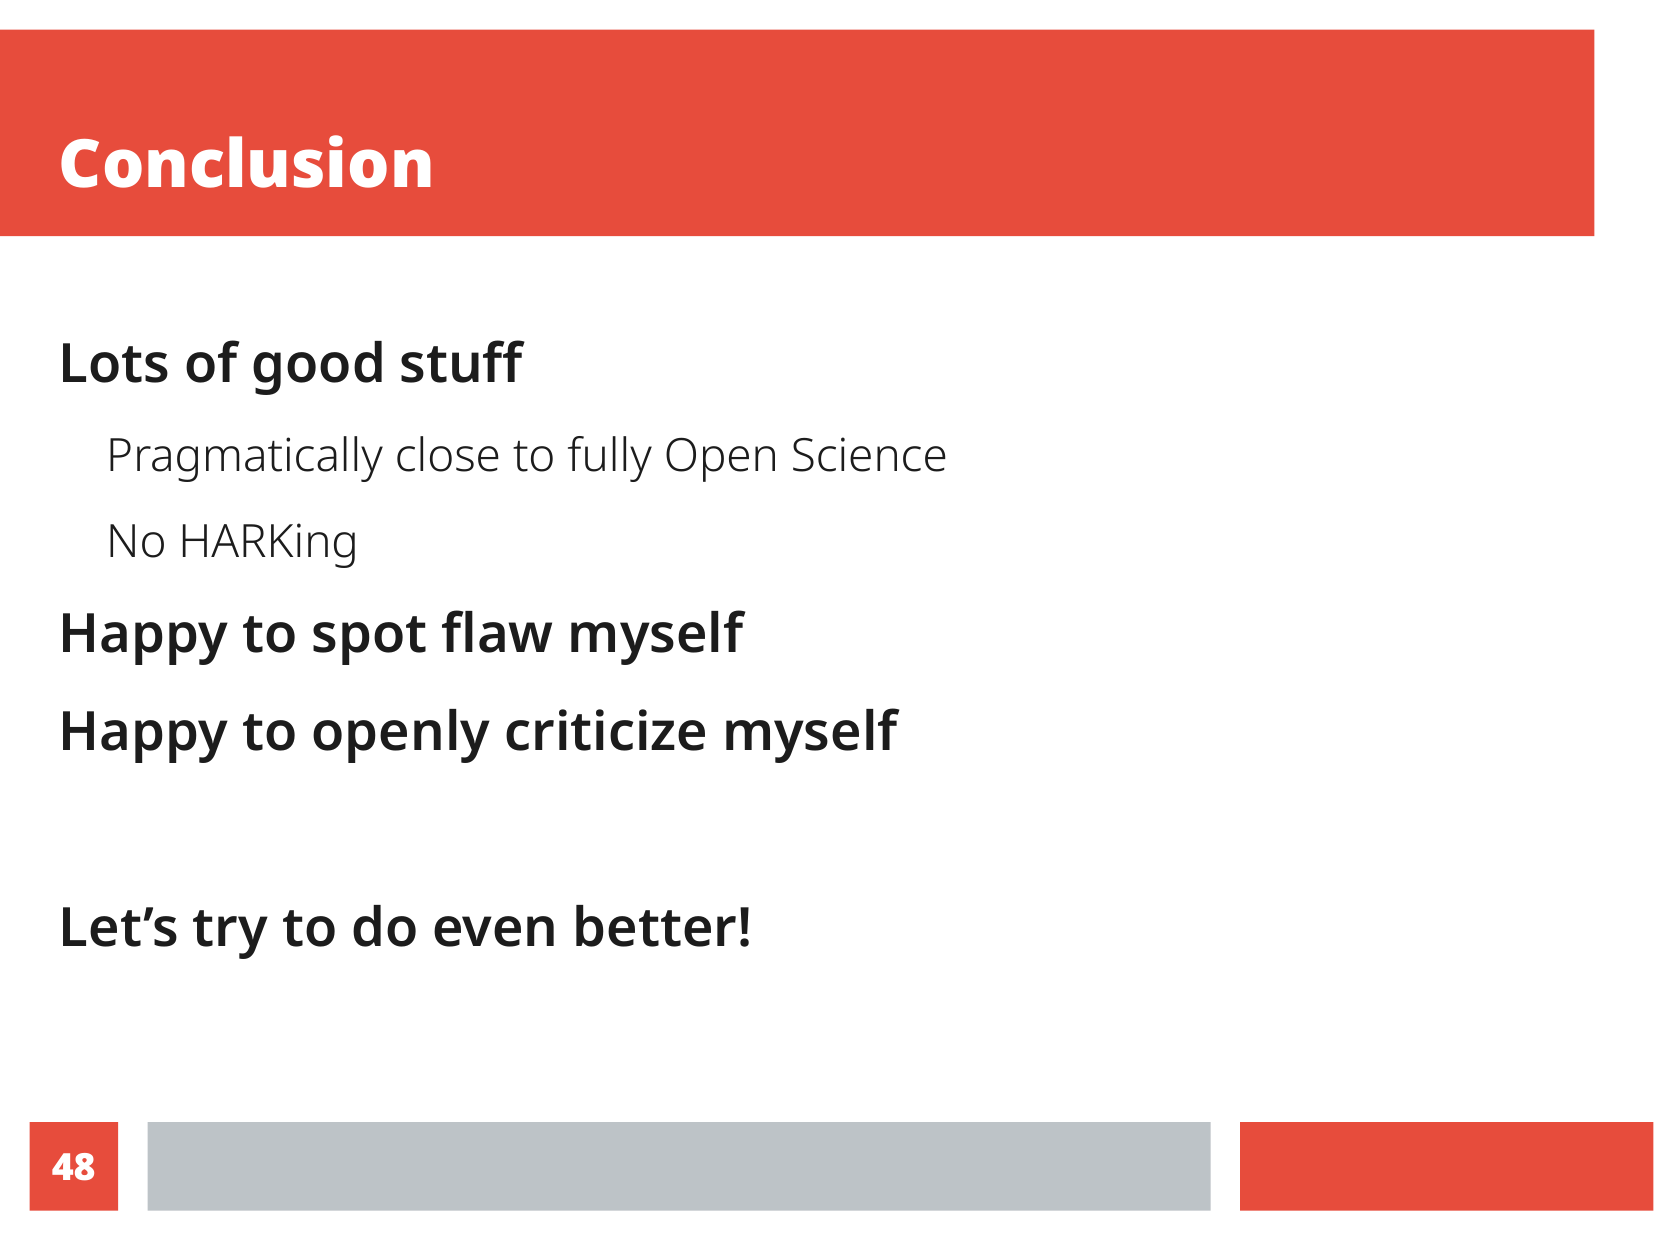

# Conclusion
Lots of good stuff
Pragmatically close to fully Open Science
No HARKing
Happy to spot flaw myself
Happy to openly criticize myself
Let’s try to do even better!
48